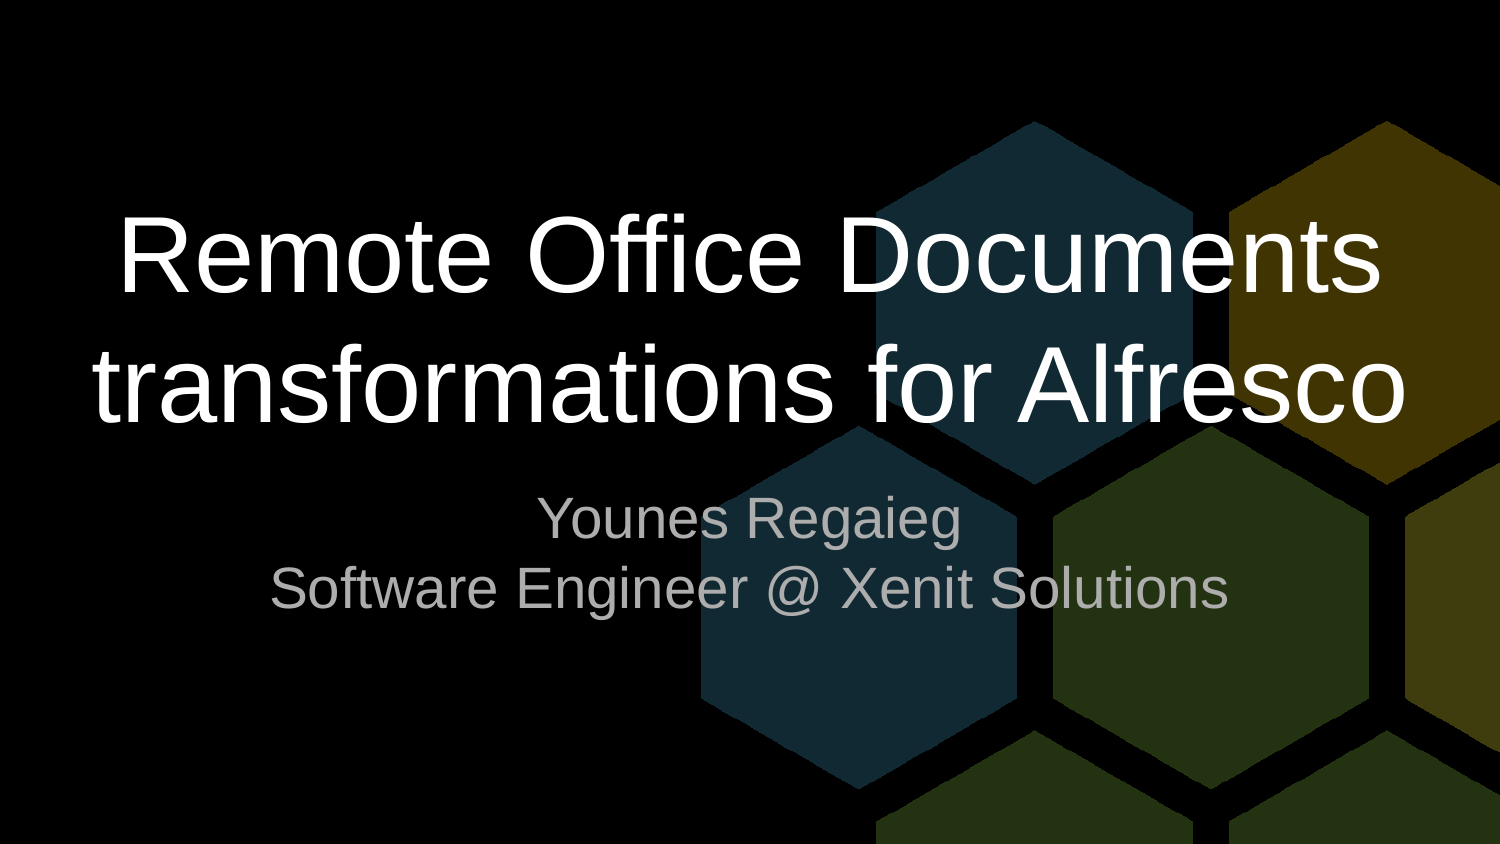

# Remote Office Documents transformations for Alfresco
Younes Regaieg
Software Engineer @ Xenit Solutions